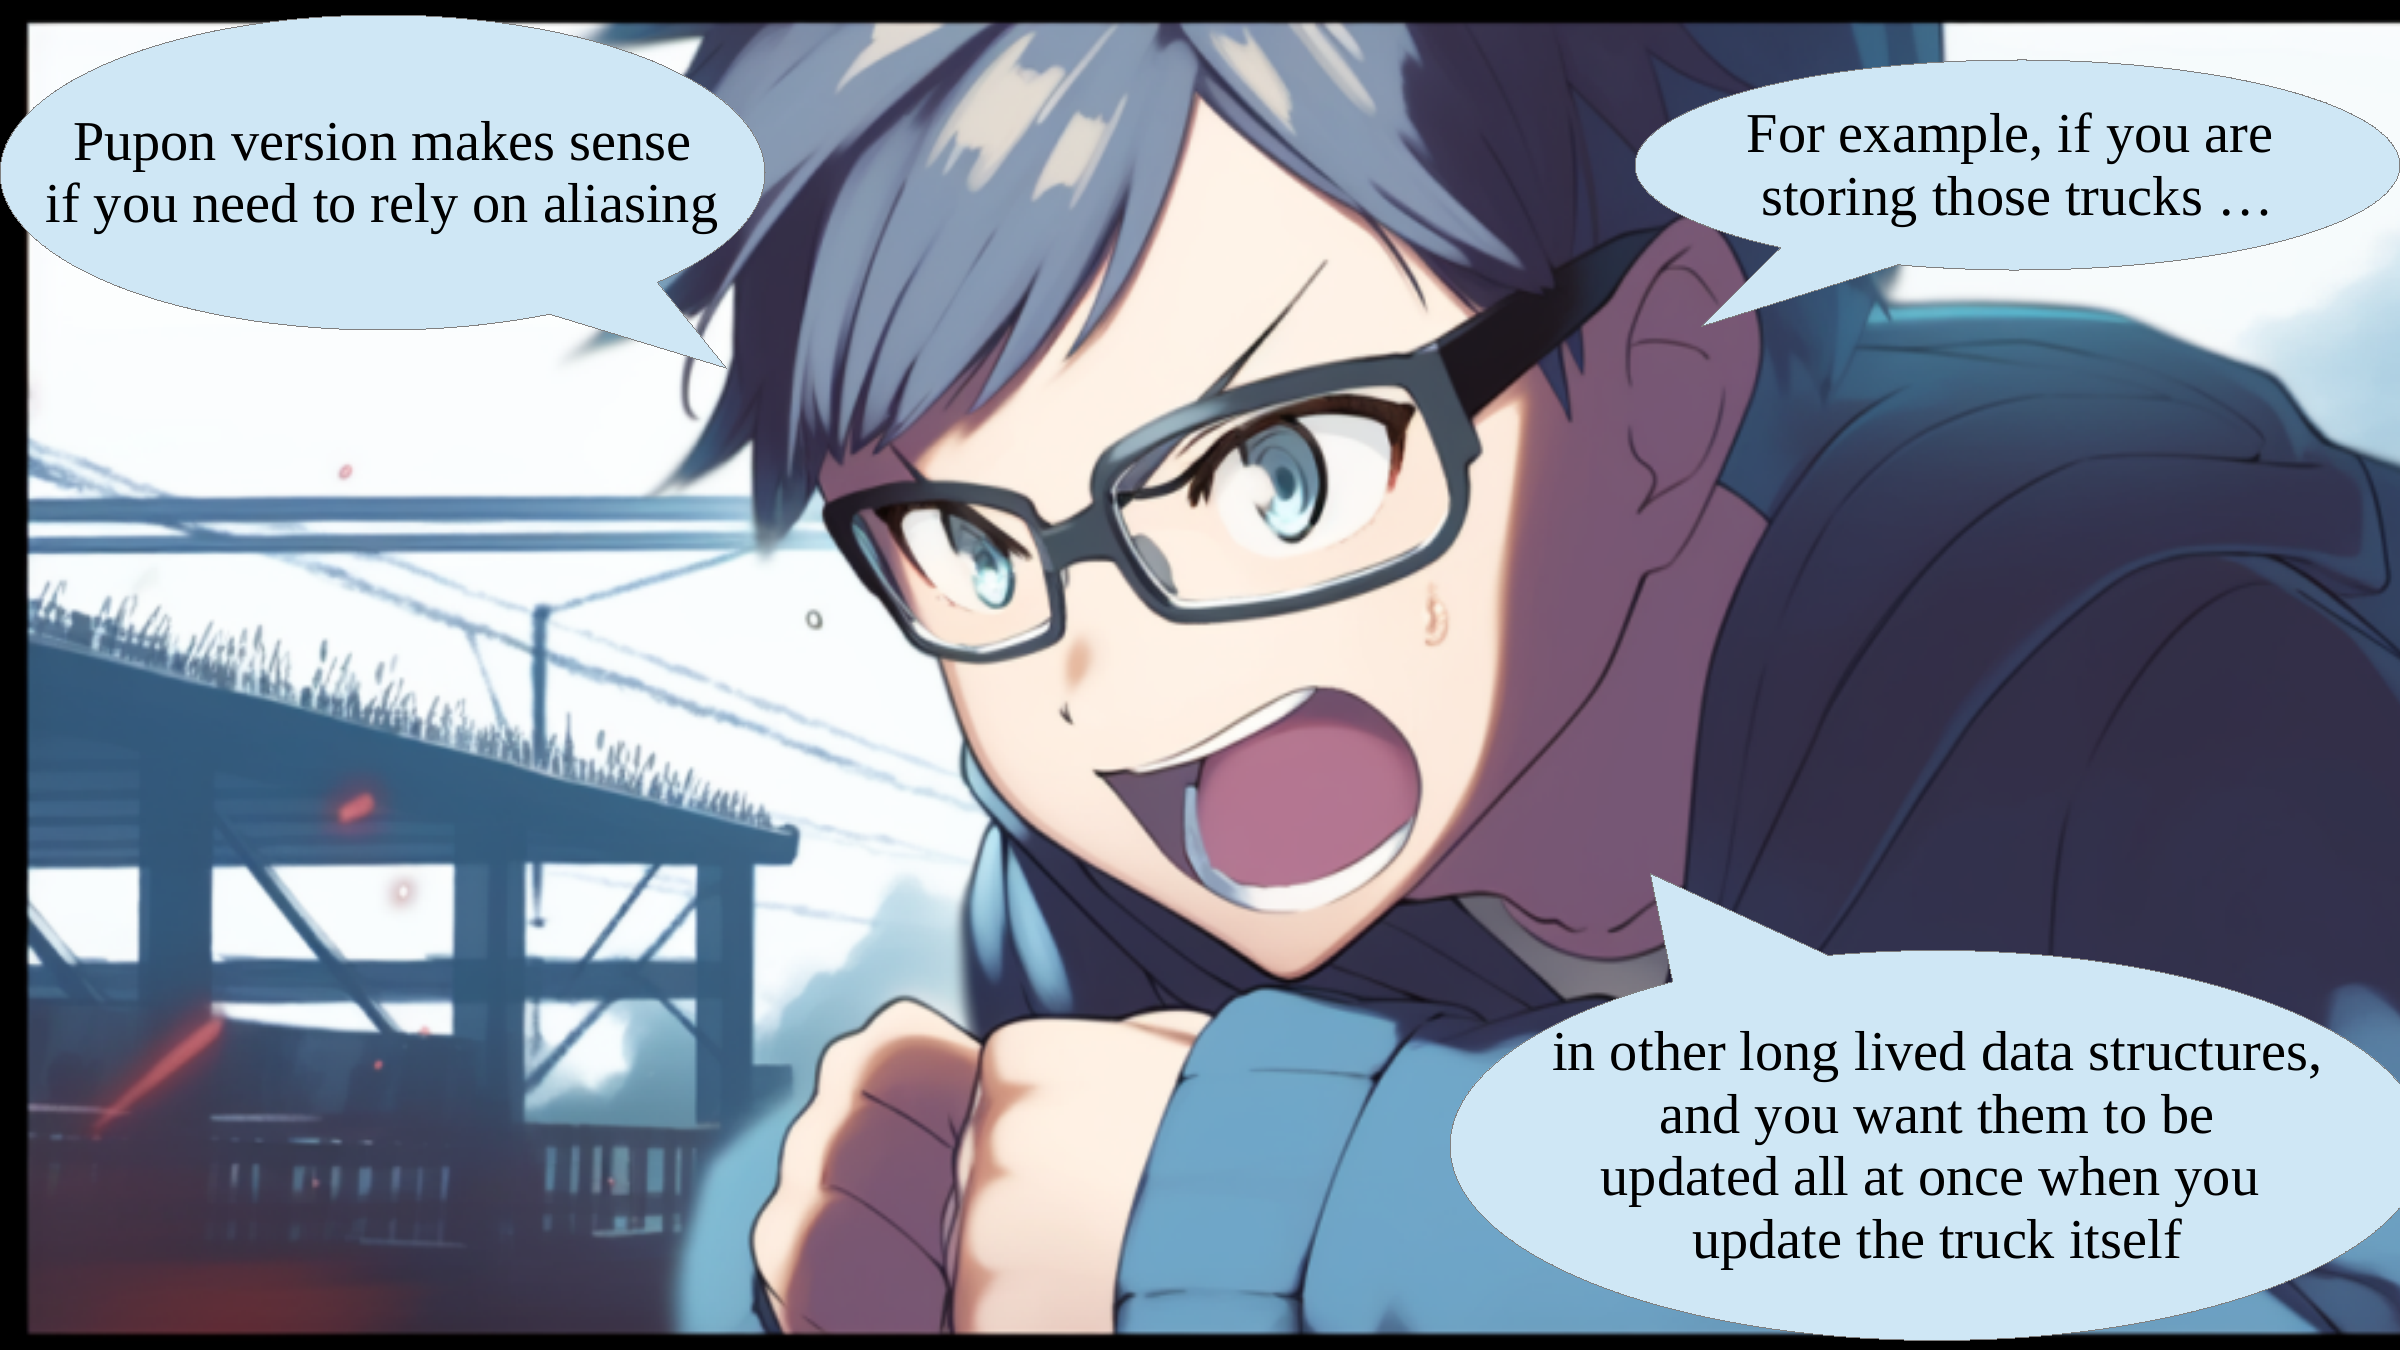

Pupon version makes sense
if you need to rely on aliasing
For example, if you are
storing those trucks …
in other long lived data structures,
and you want them to be
updated all at once when you
update the truck itself